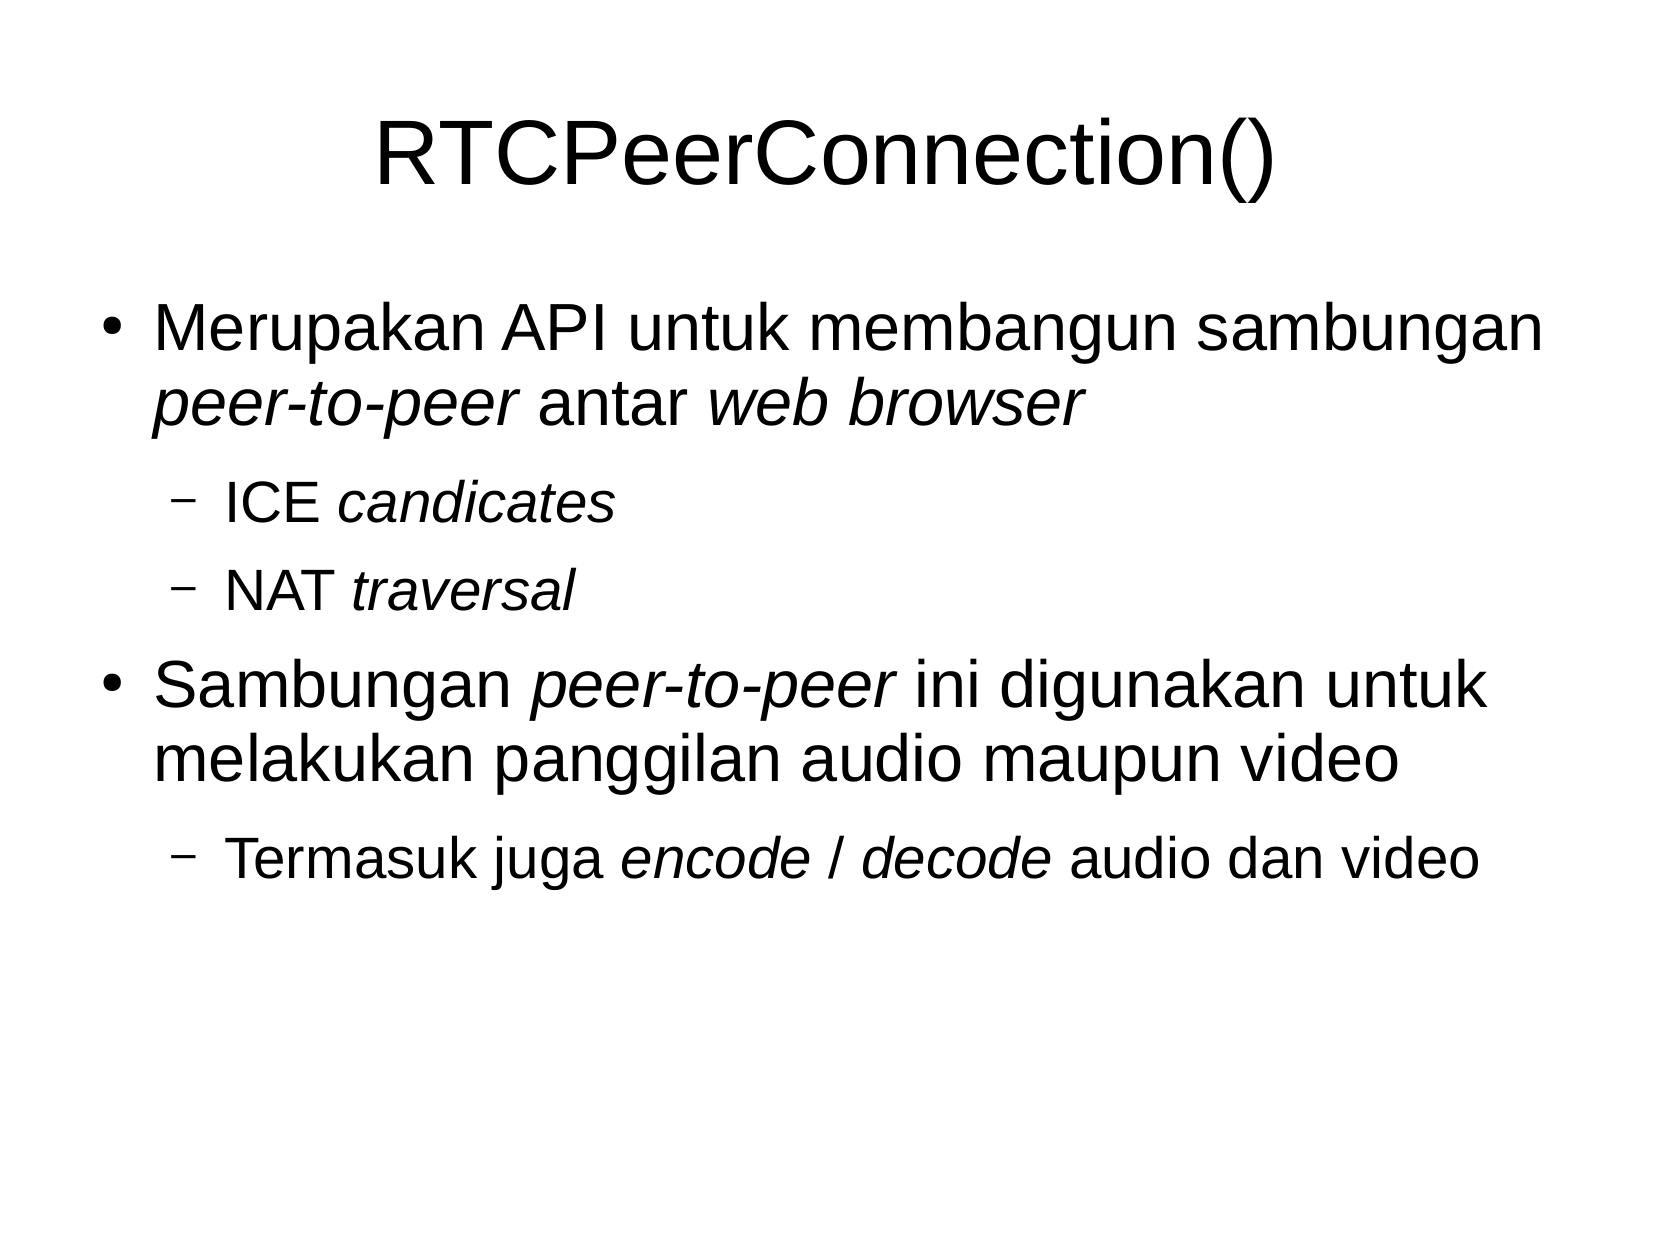

# RTCPeerConnection()
Merupakan API untuk membangun sambungan peer-to-peer antar web browser
ICE candicates
NAT traversal
Sambungan peer-to-peer ini digunakan untuk melakukan panggilan audio maupun video
Termasuk juga encode / decode audio dan video